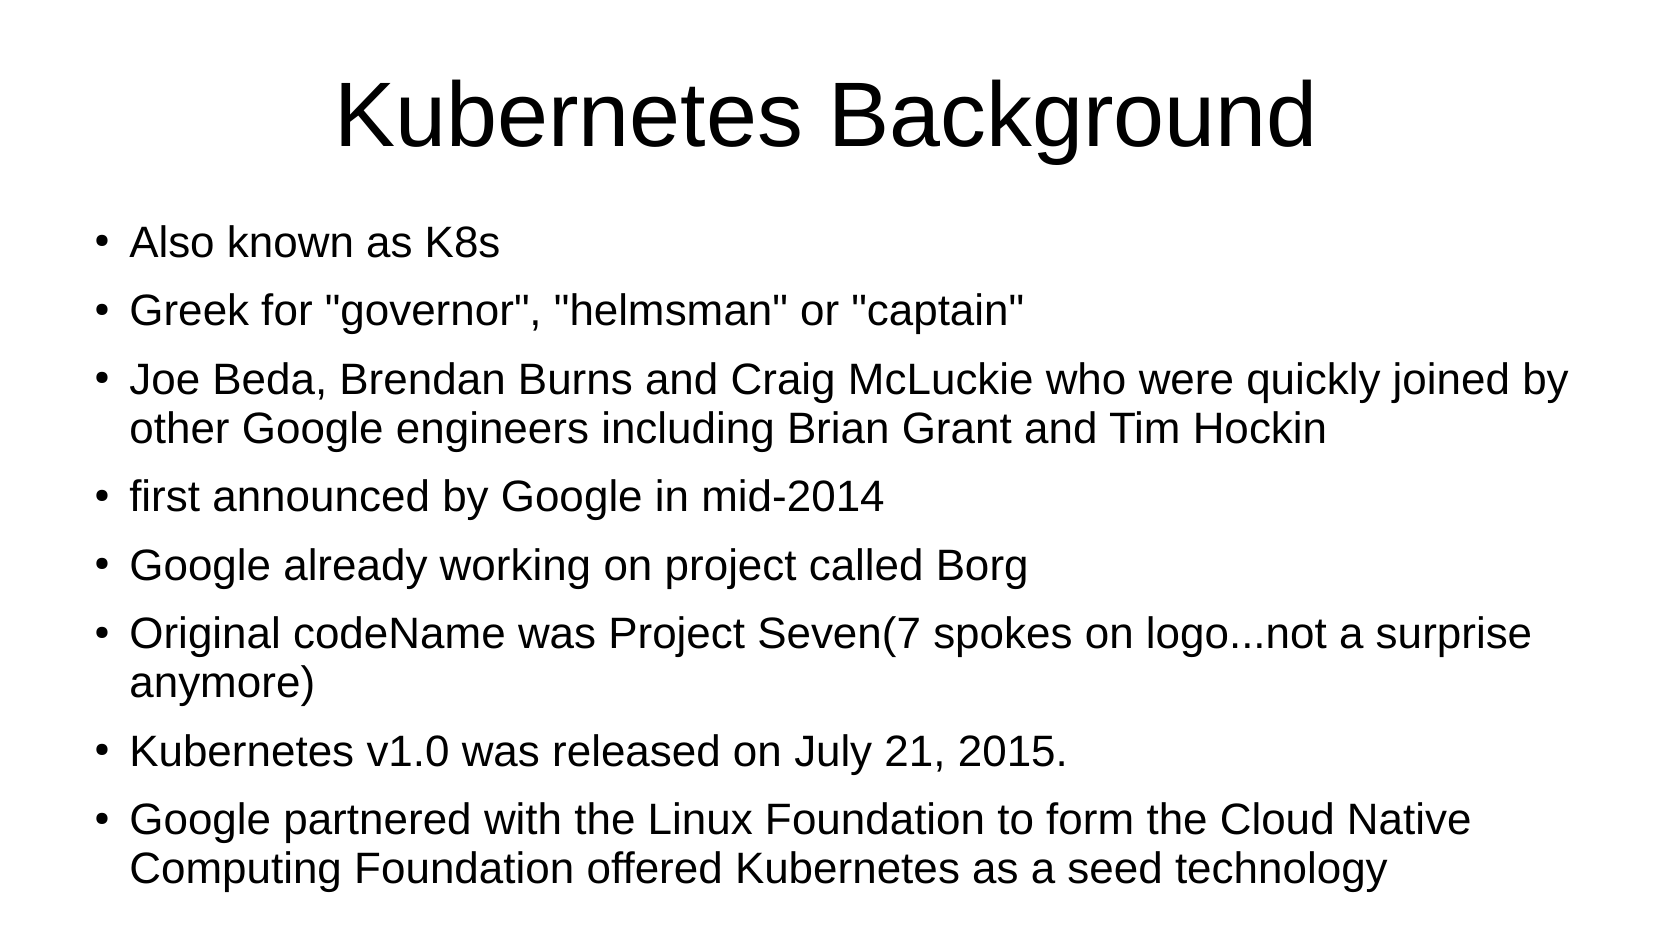

# Kubernetes Background
Also known as K8s
Greek for "governor", "helmsman" or "captain"
Joe Beda, Brendan Burns and Craig McLuckie who were quickly joined by other Google engineers including Brian Grant and Tim Hockin
first announced by Google in mid-2014
Google already working on project called Borg
Original codeName was Project Seven(7 spokes on logo...not a surprise anymore)
Kubernetes v1.0 was released on July 21, 2015.
Google partnered with the Linux Foundation to form the Cloud Native Computing Foundation offered Kubernetes as a seed technology